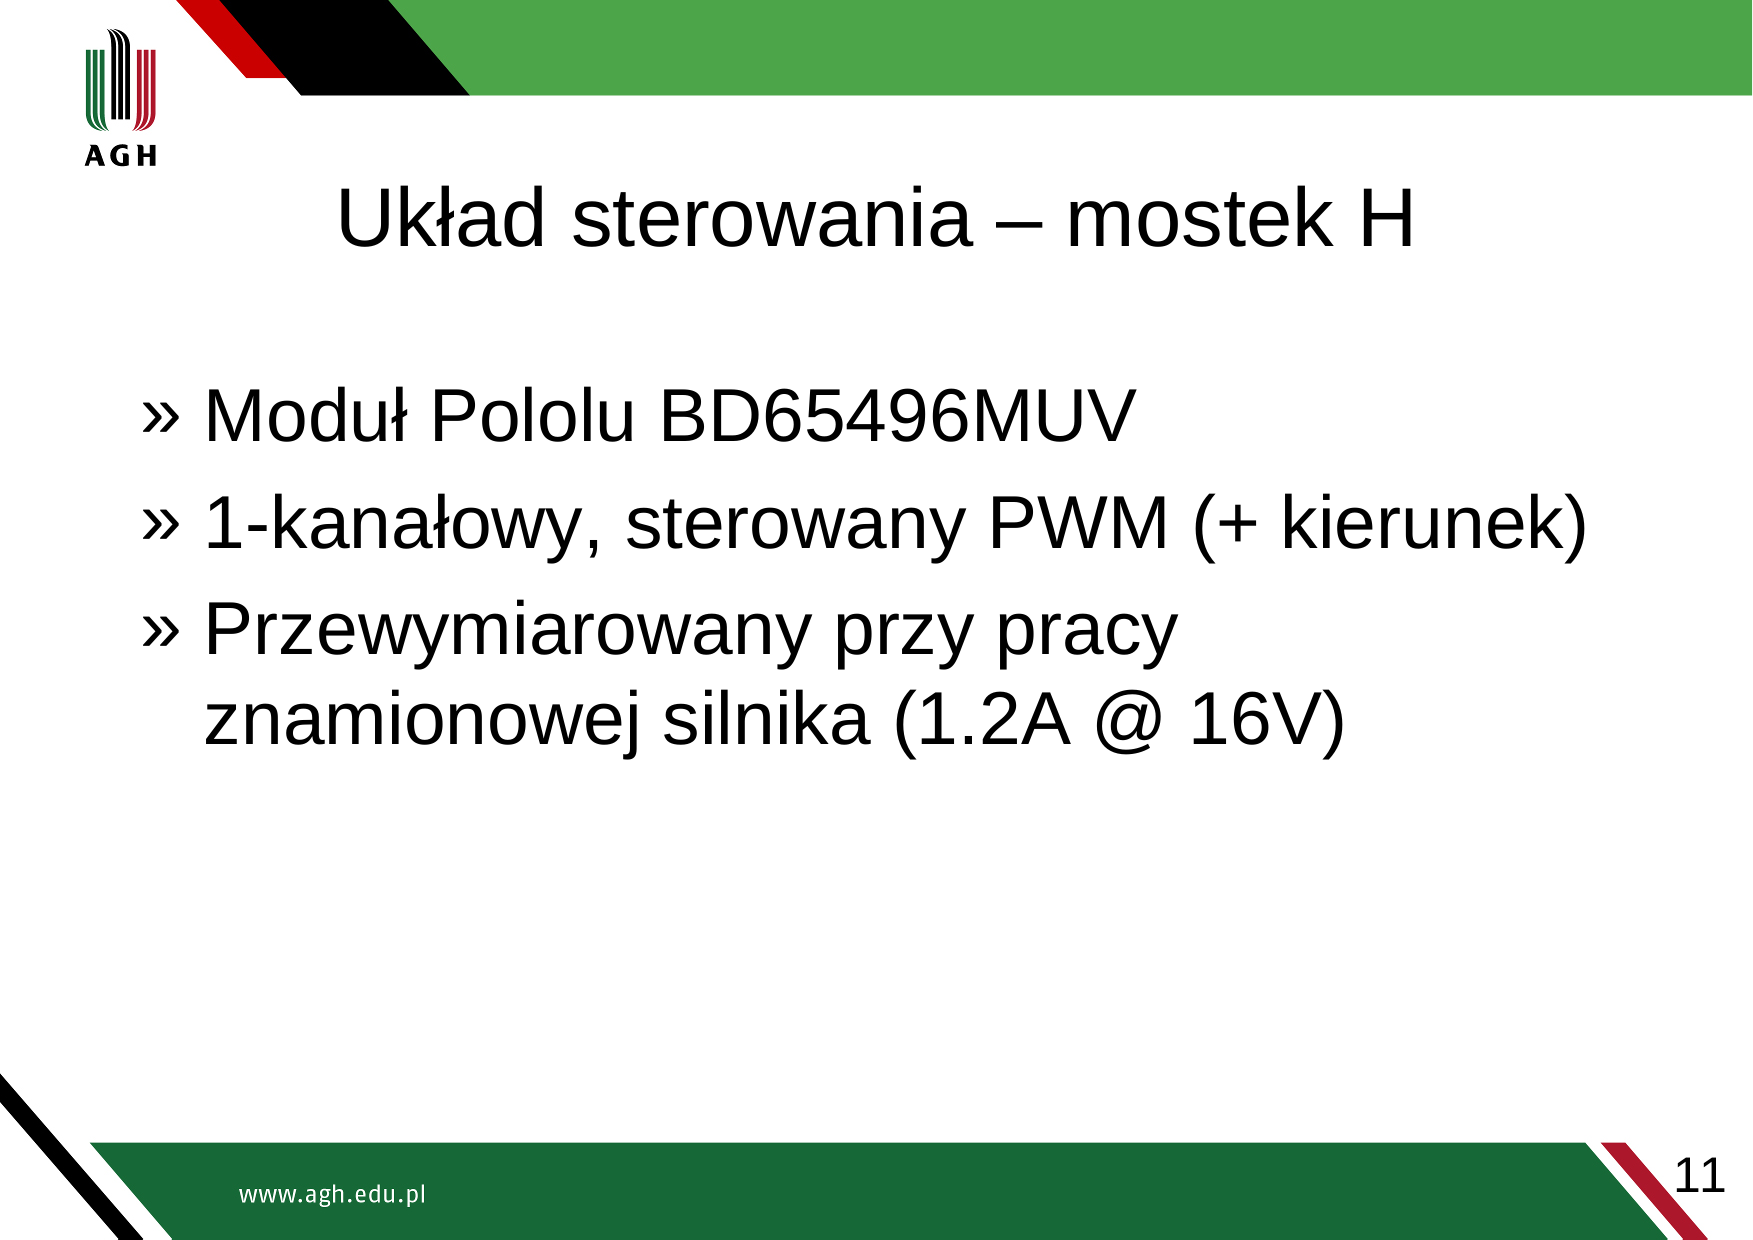

# Układ sterowania – mostek H
Moduł Pololu BD65496MUV
1-kanałowy, sterowany PWM (+ kierunek)
Przewymiarowany przy pracy znamionowej silnika (1.2A @ 16V)
11